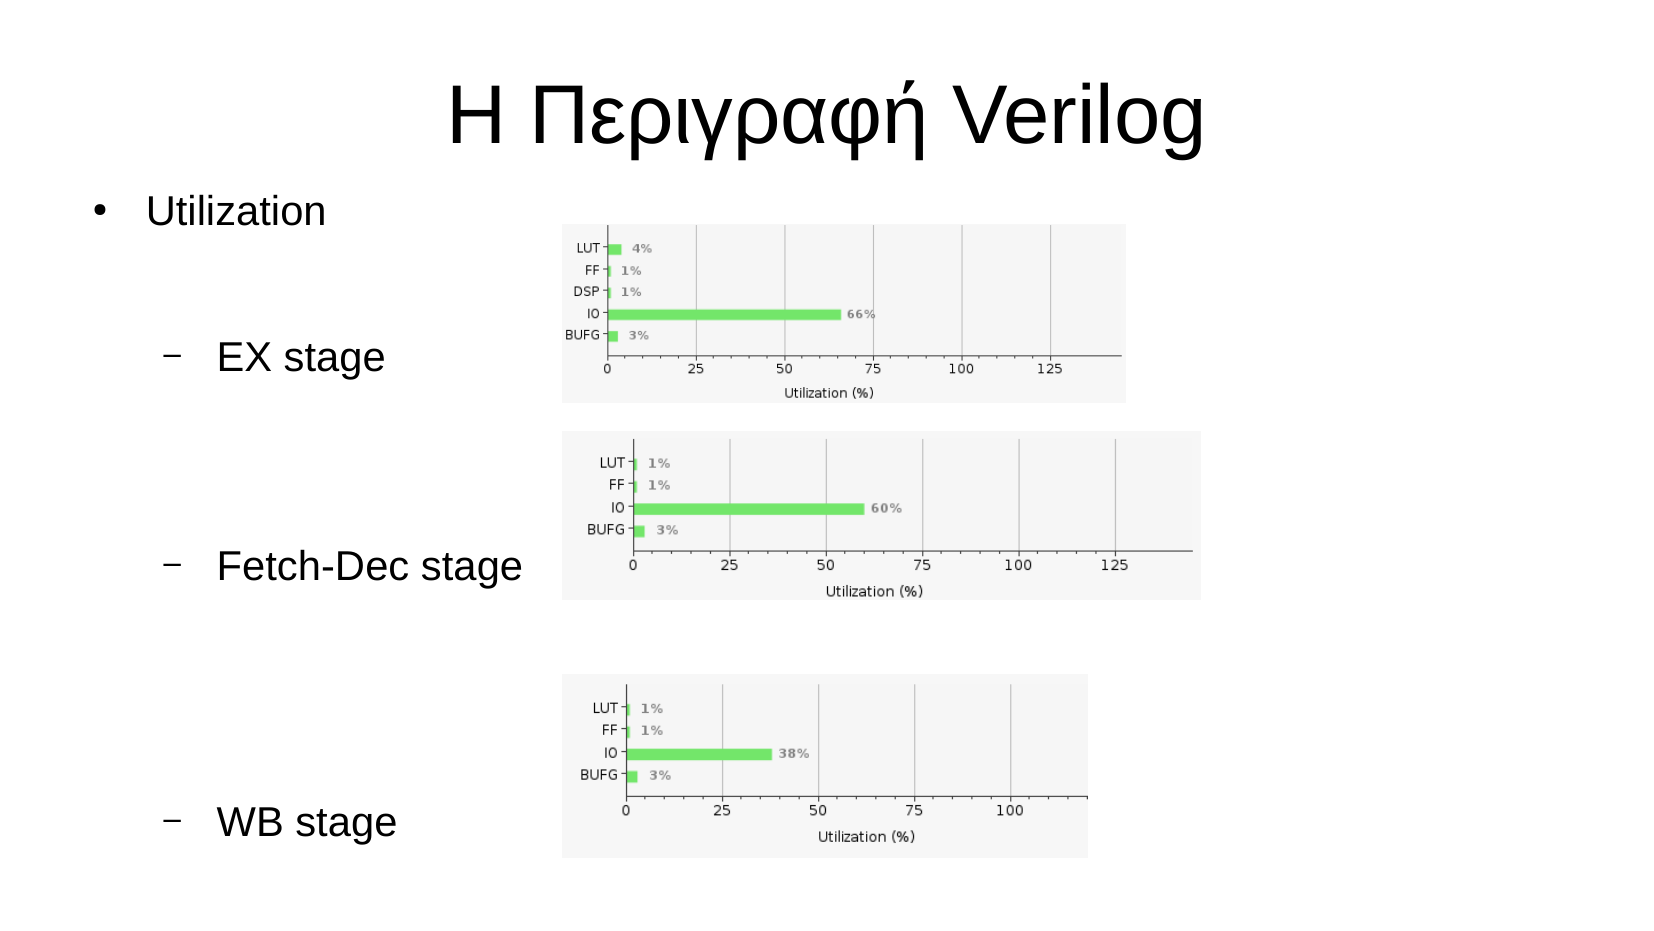

# Η Περιγραφή Verilog
Utilization
EX stage
Fetch-Dec stage
WB stage